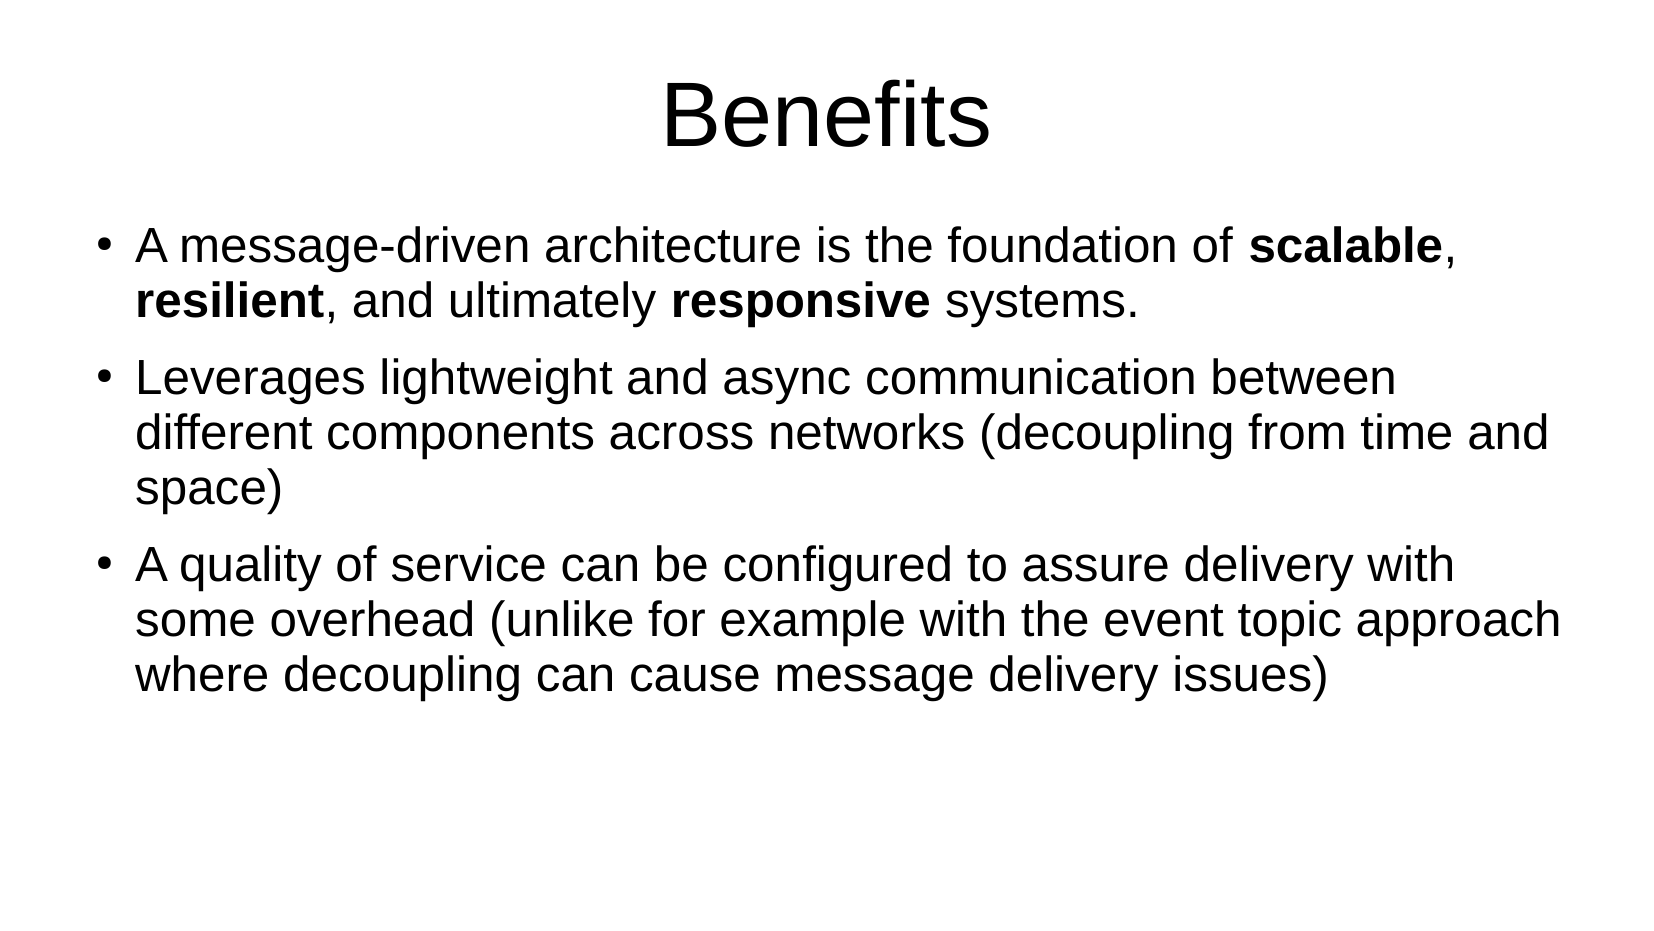

# Benefits
A message-driven architecture is the foundation of scalable, resilient, and ultimately responsive systems.
Leverages lightweight and async communication between different components across networks (decoupling from time and space)
A quality of service can be configured to assure delivery with some overhead (unlike for example with the event topic approach where decoupling can cause message delivery issues)